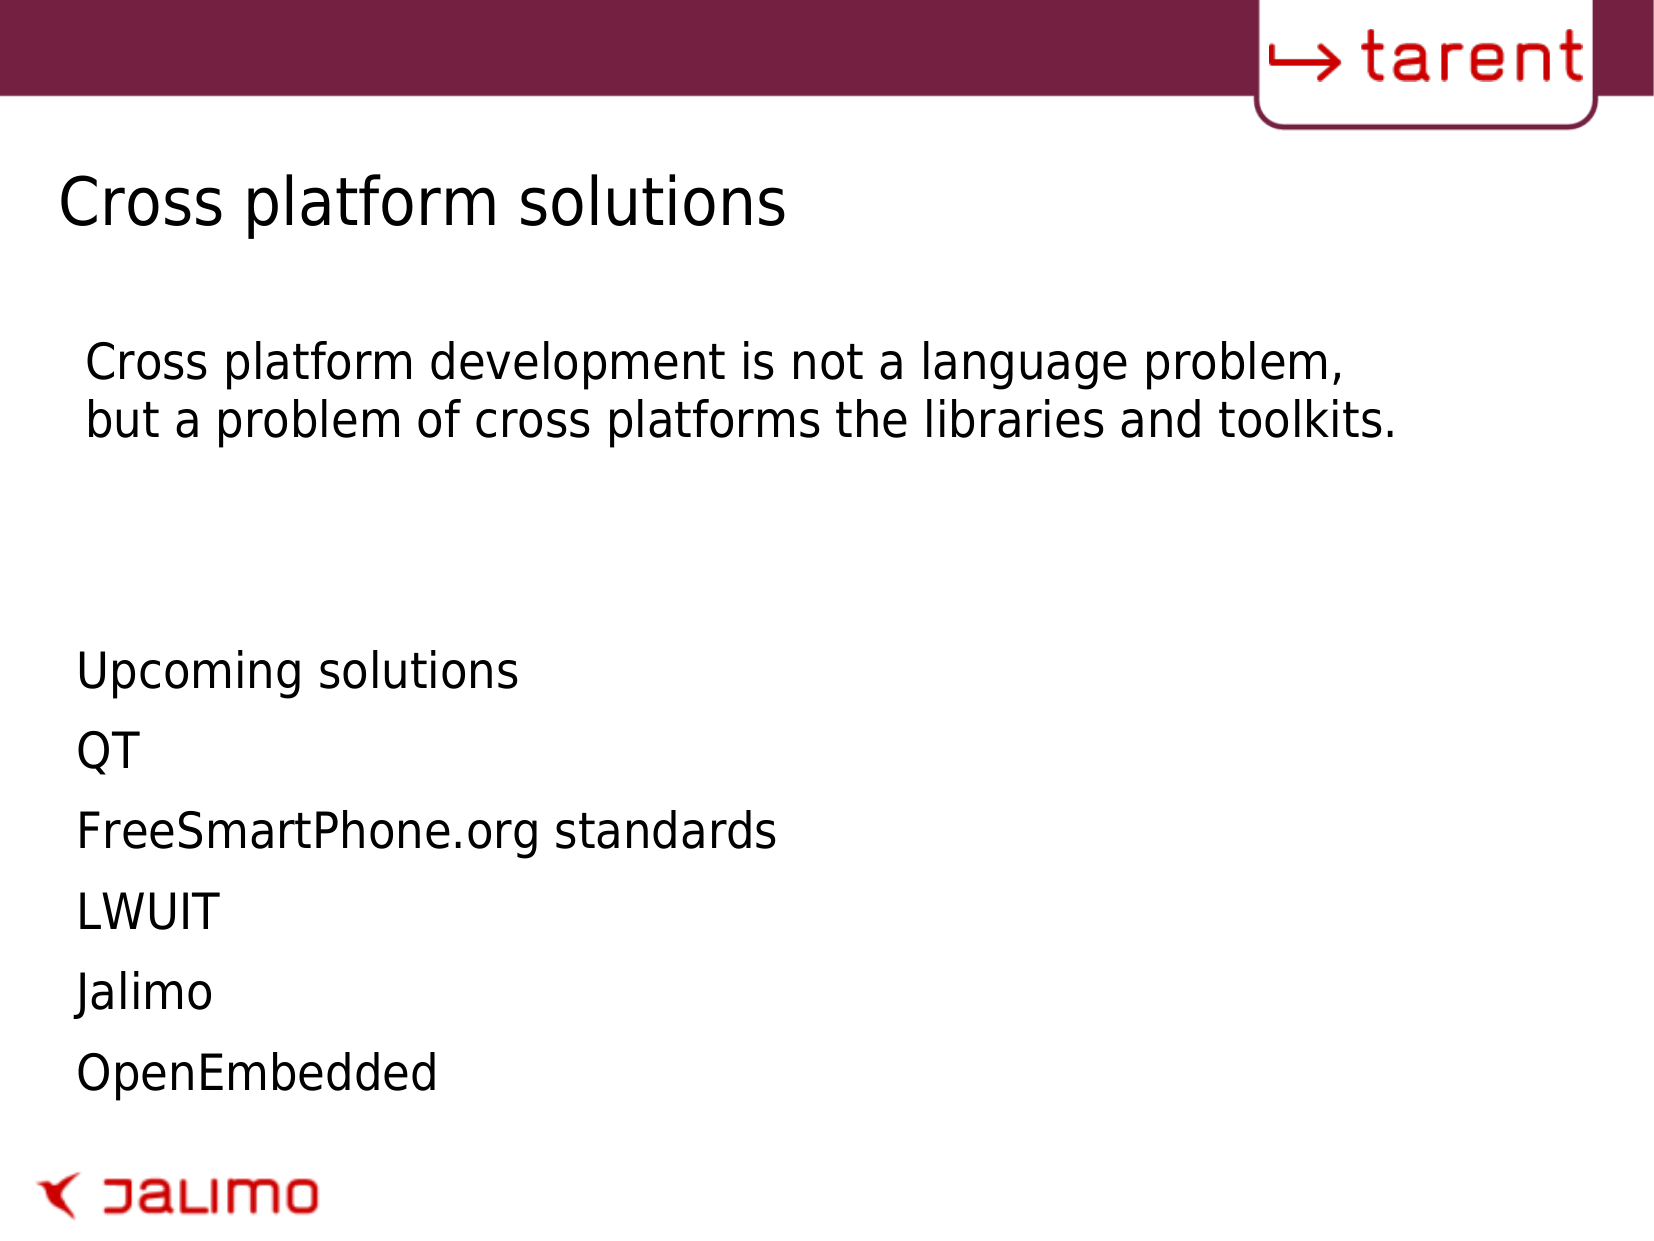

# Cross platform solutions
Cross platform development is not a language problem,
but a problem of cross platforms the libraries and toolkits.
Upcoming solutions
QT
FreeSmartPhone.org standards
LWUIT
Jalimo
OpenEmbedded